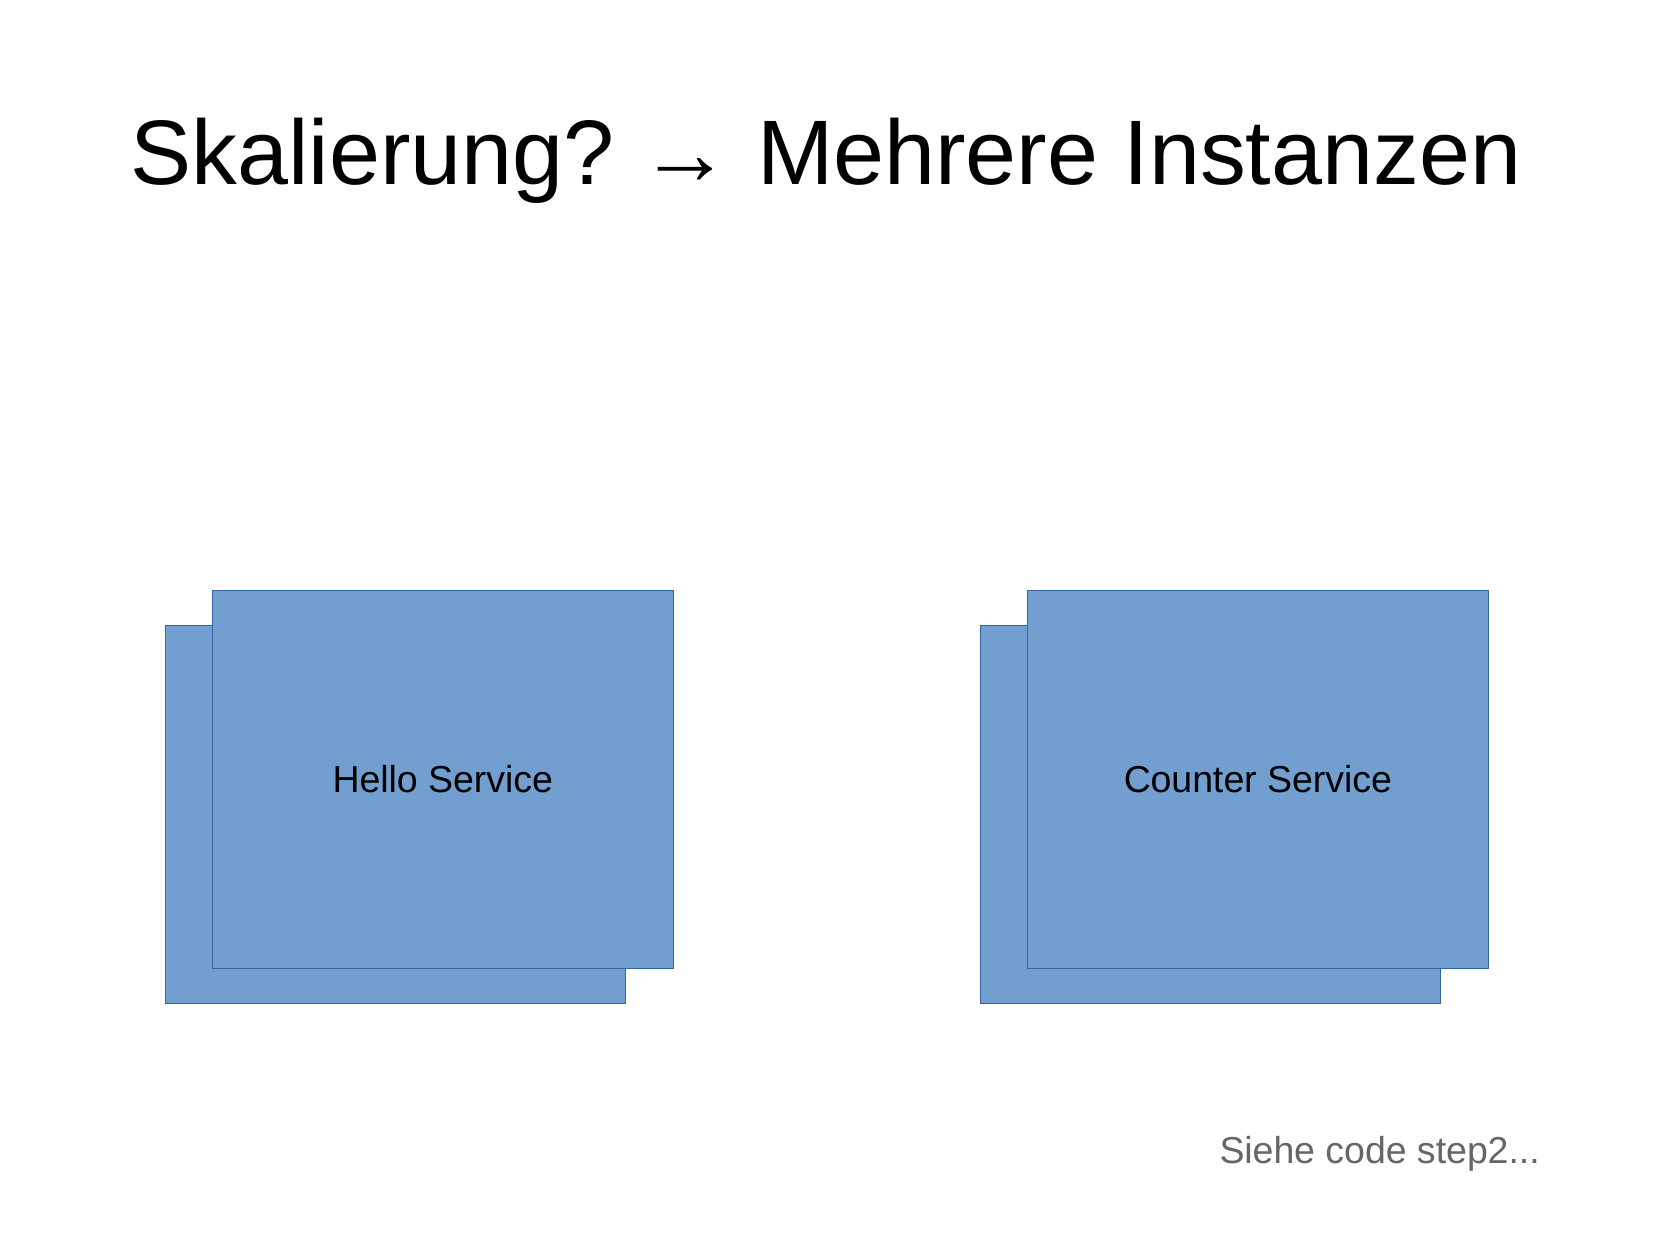

# Skalierung? → Mehrere Instanzen
Hello Service
Counter Service
Hello Service
Counter Service
Siehe code step2...